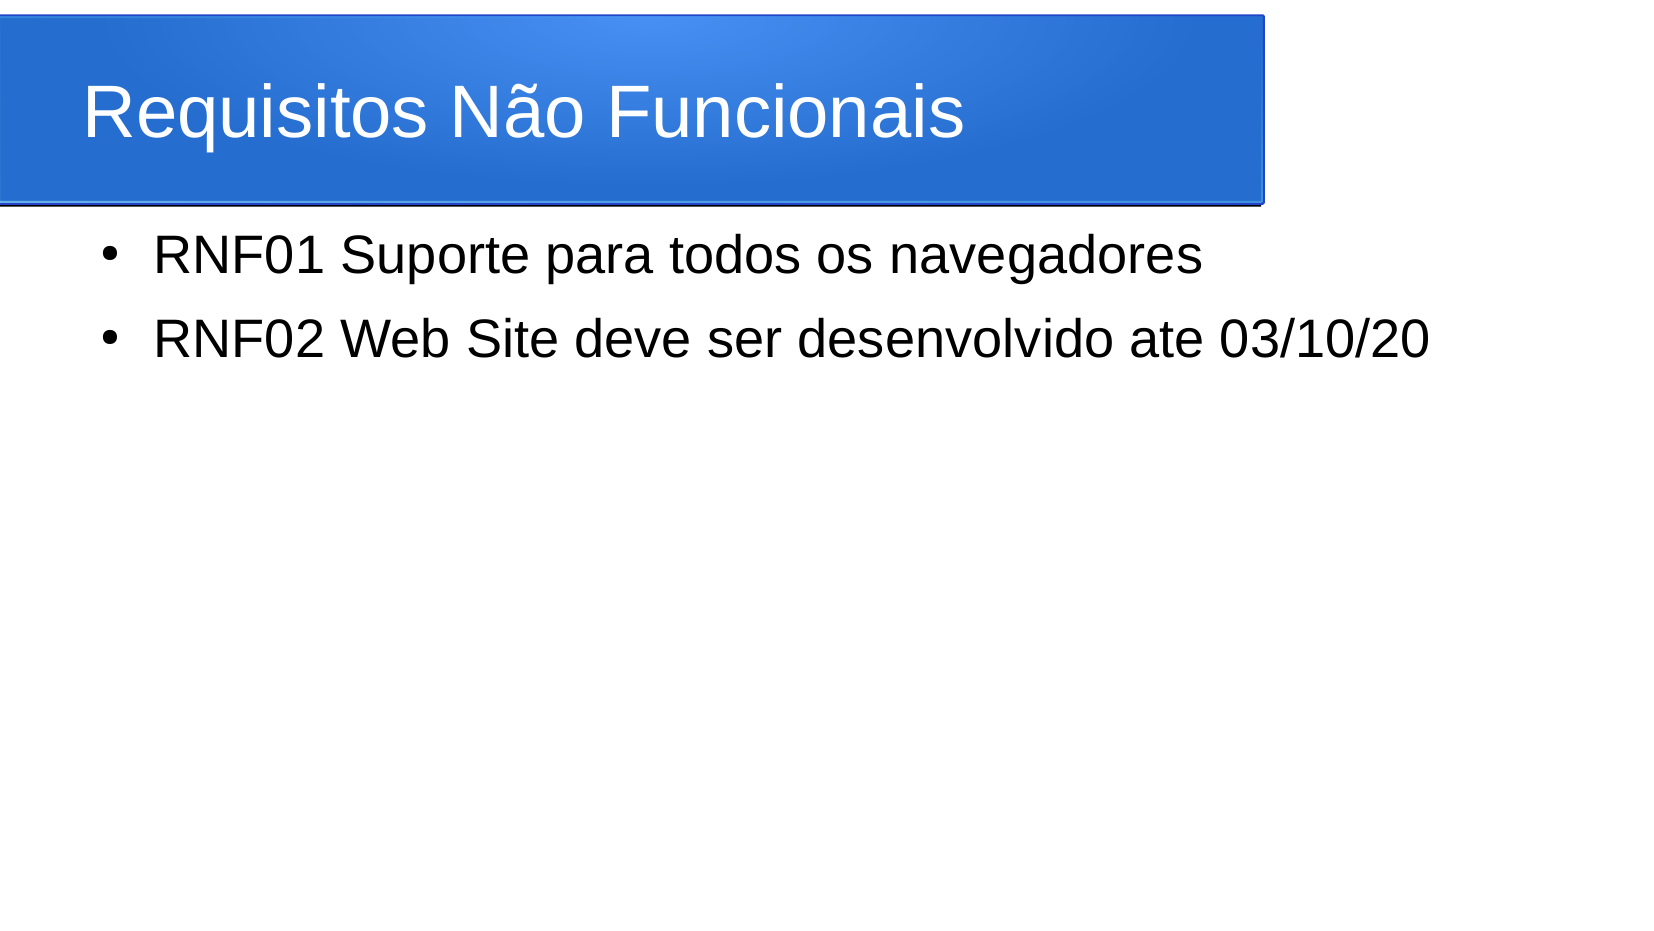

# Requisitos Não Funcionais
RNF01 Suporte para todos os navegadores
RNF02 Web Site deve ser desenvolvido ate 03/10/20